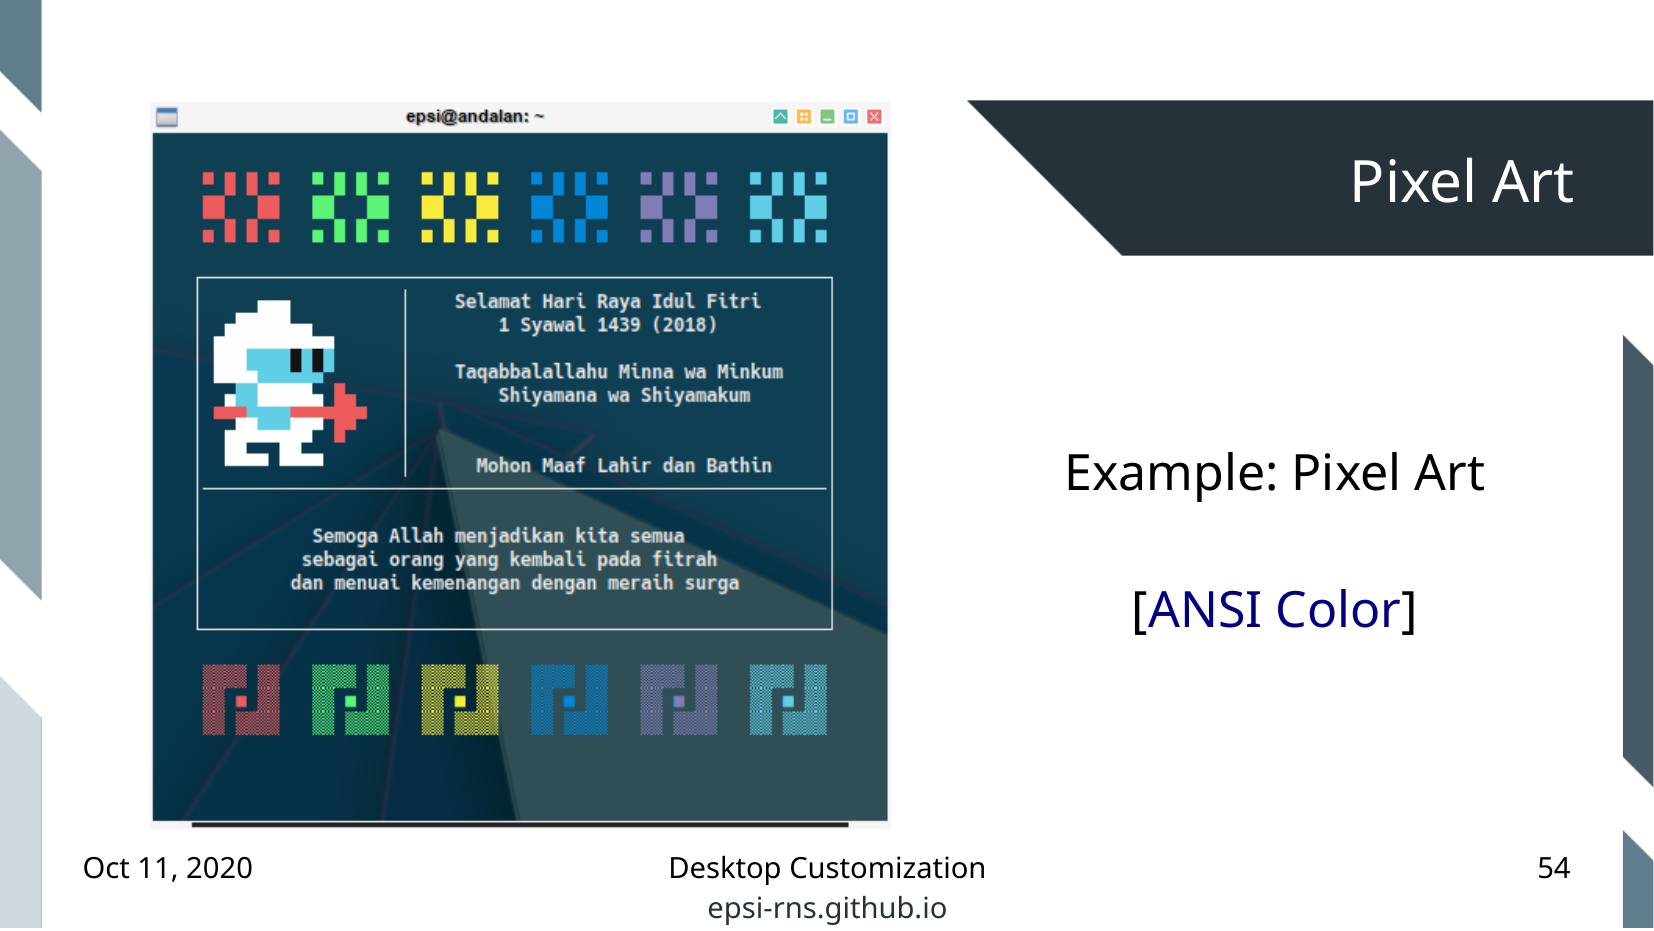

# Pixel Art
Example: Pixel Art
[ANSI Color]
Oct 11, 2020
Desktop Customization
54